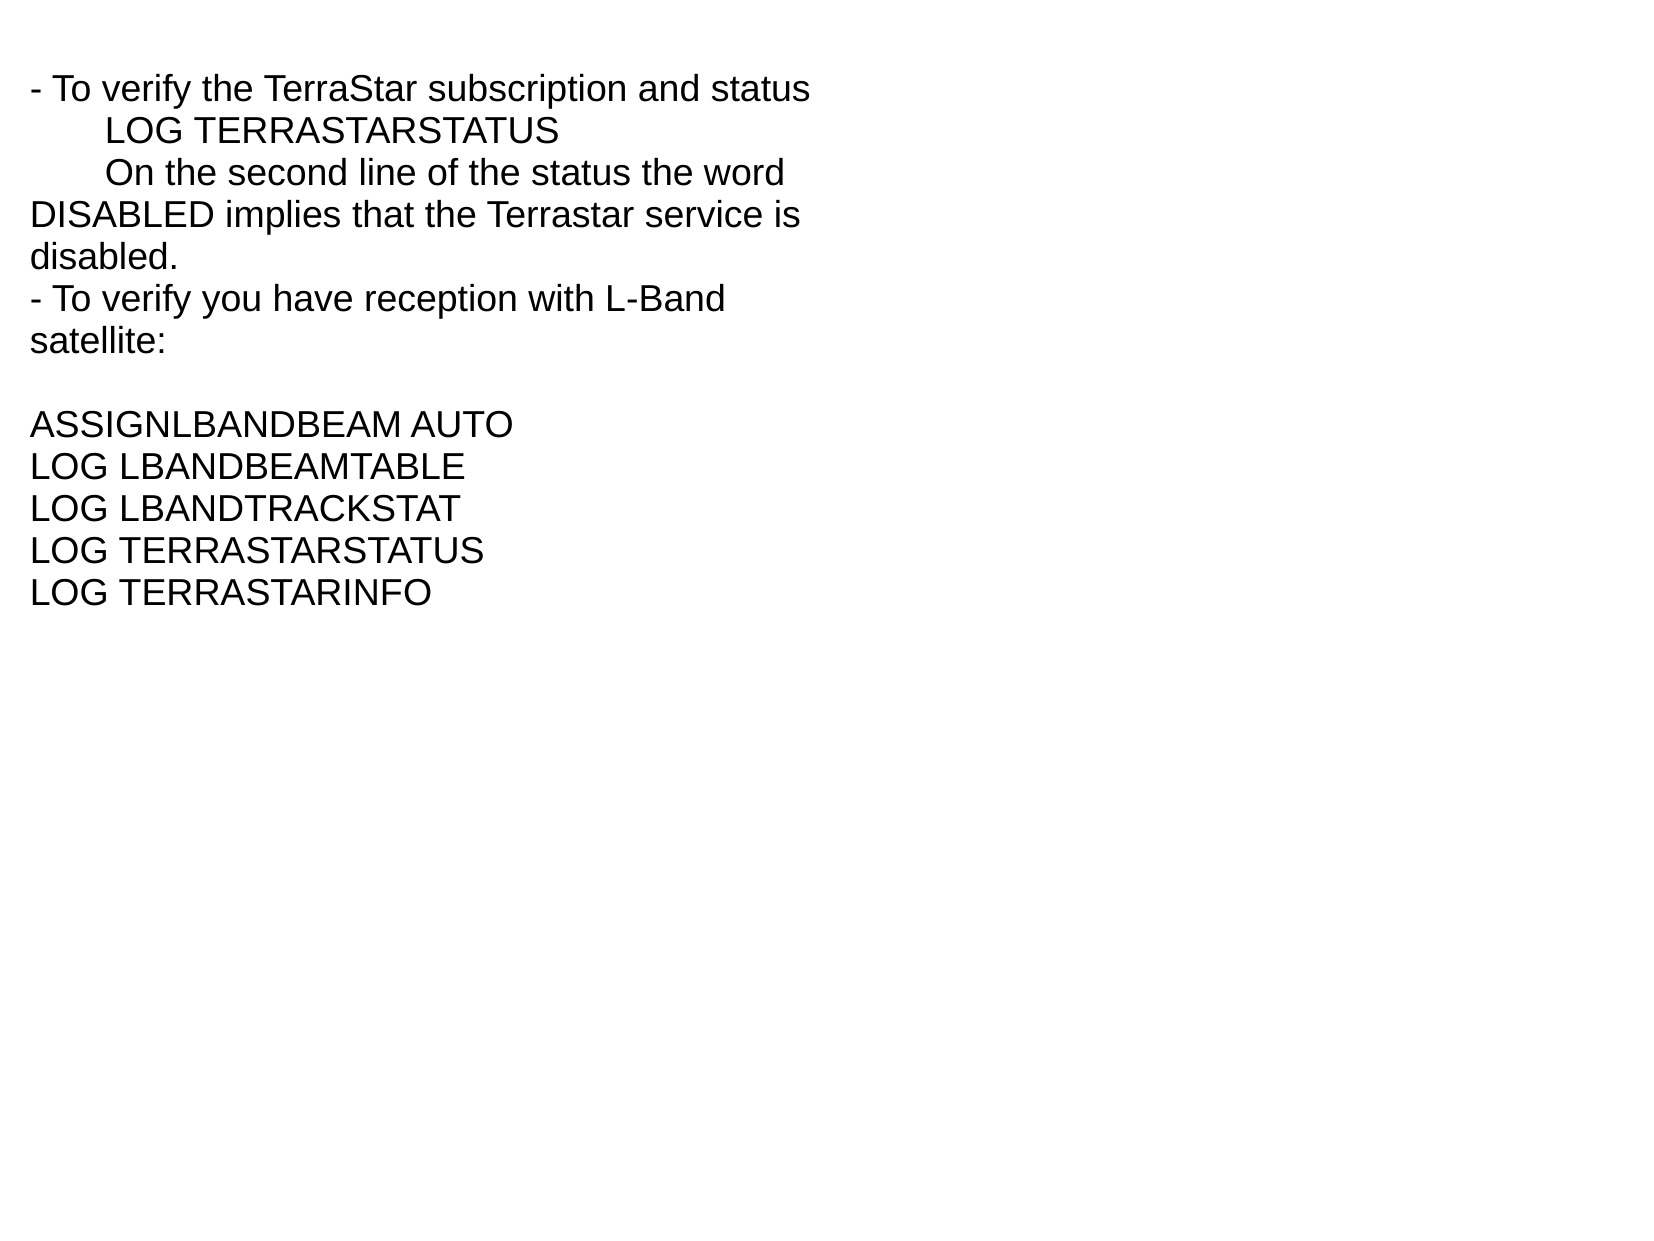

- To verify the TerraStar subscription and status
	LOG TERRASTARSTATUS
	On the second line of the status the word DISABLED implies that the Terrastar service is disabled.
- To verify you have reception with L-Band satellite:
ASSIGNLBANDBEAM AUTO
LOG LBANDBEAMTABLE
LOG LBANDTRACKSTAT
LOG TERRASTARSTATUS
LOG TERRASTARINFO